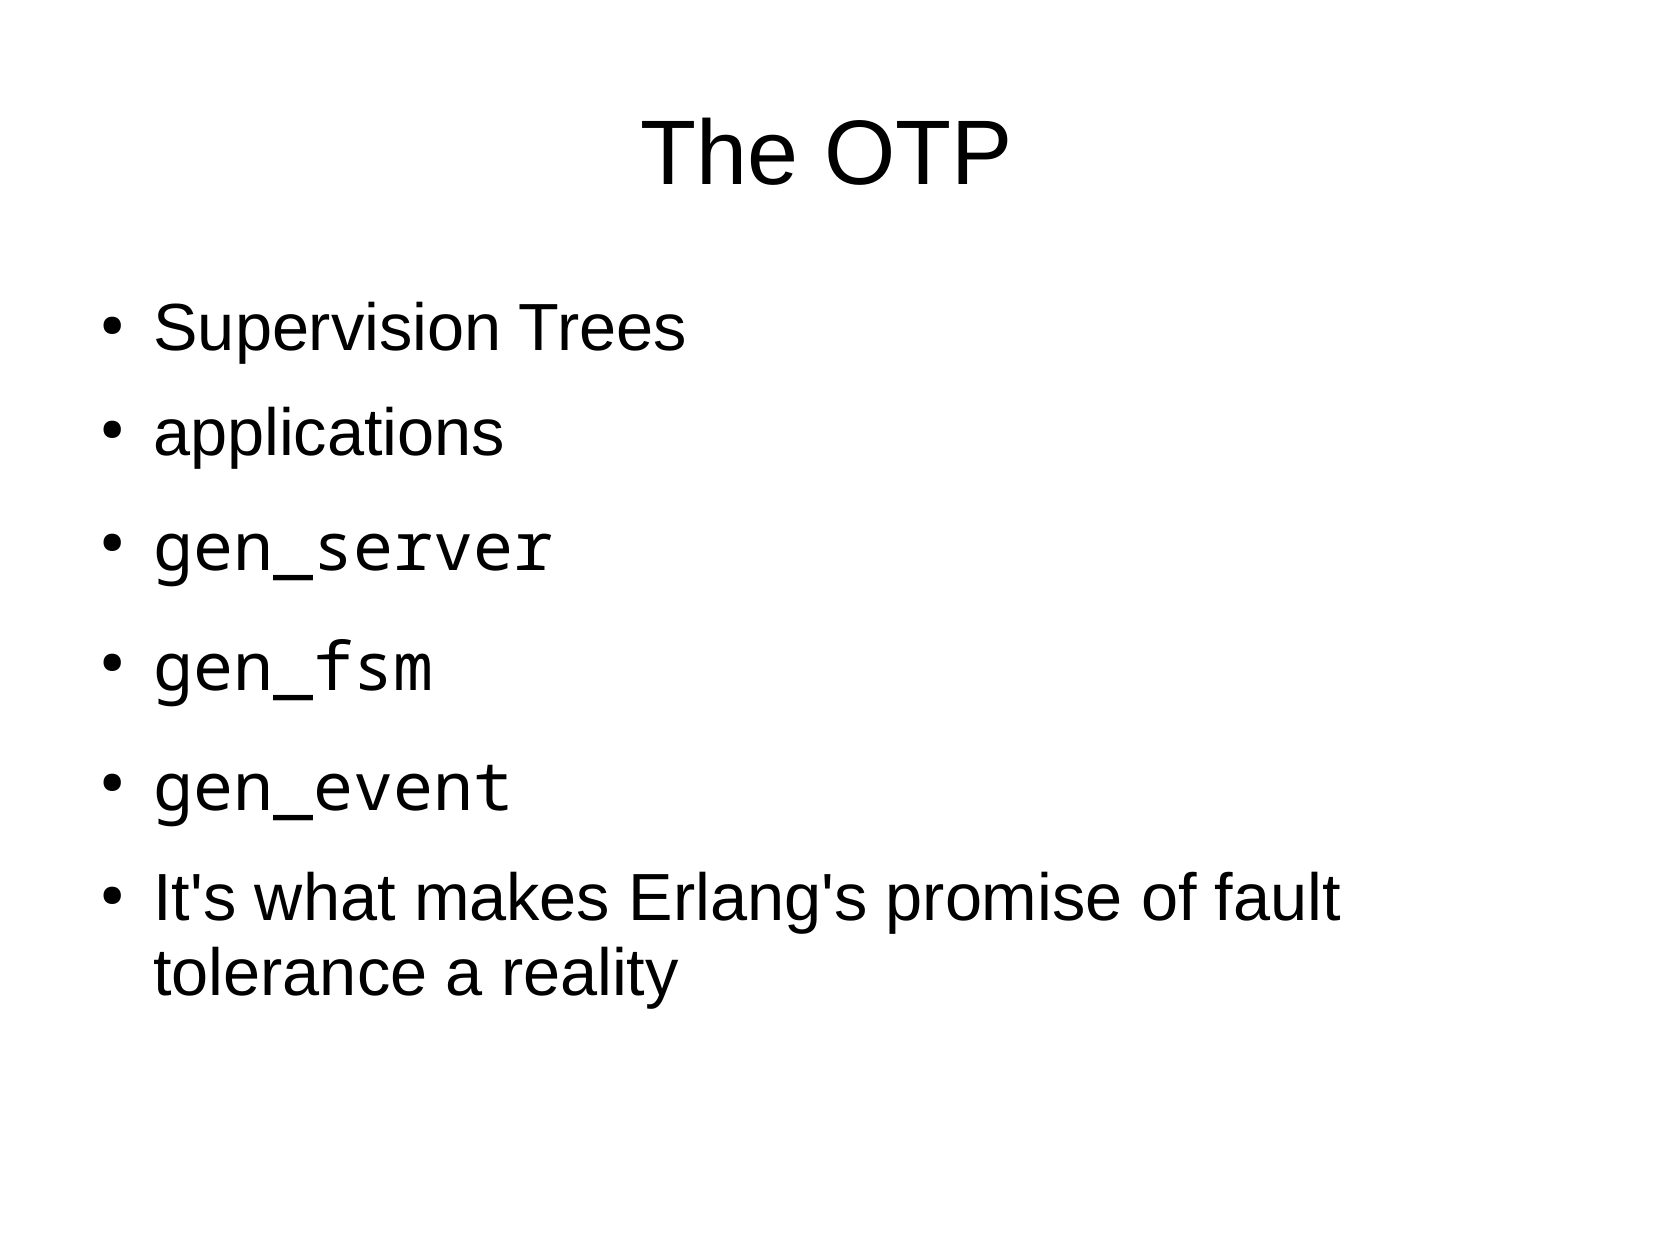

# The OTP
Supervision Trees
applications
gen_server
gen_fsm
gen_event
It's what makes Erlang's promise of fault tolerance a reality